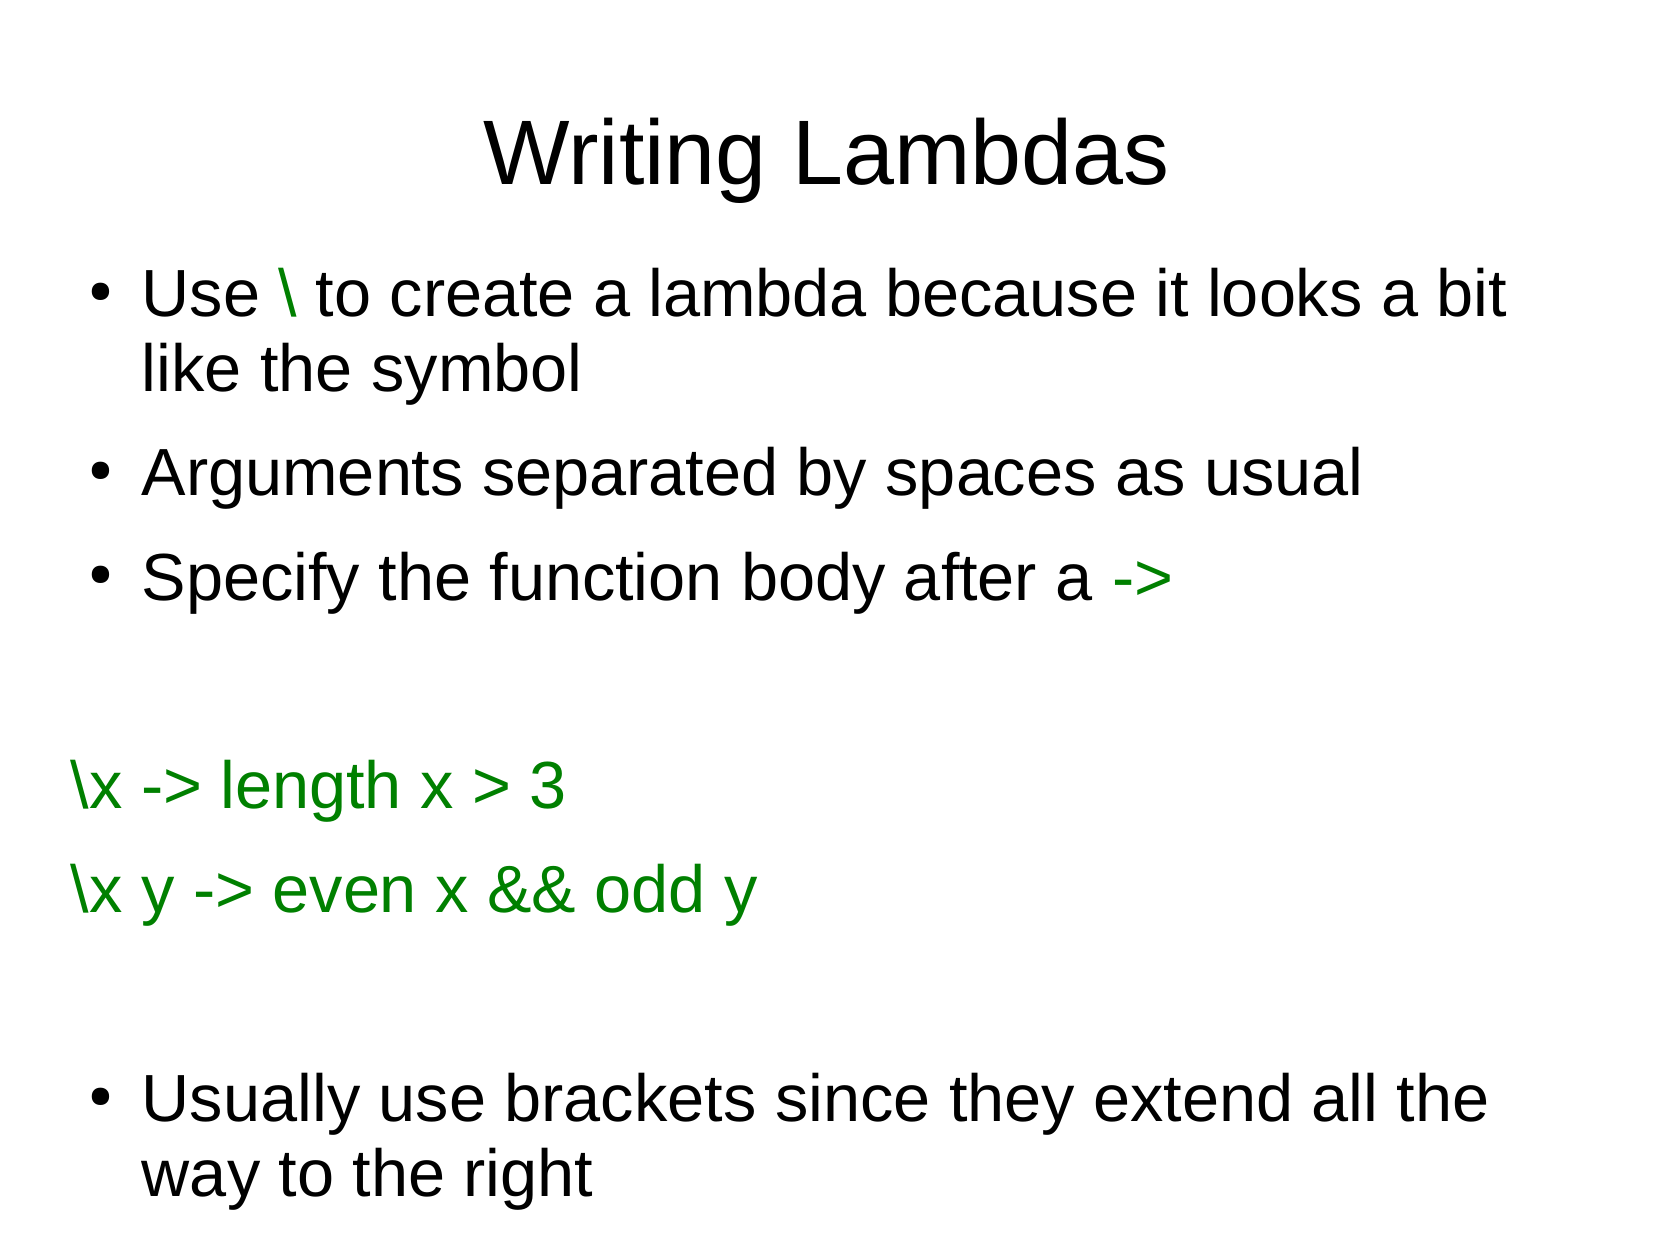

# Writing Lambdas
Use \ to create a lambda because it looks a bit like the symbol
Arguments separated by spaces as usual
Specify the function body after a ->
\x -> length x > 3
\x y -> even x && odd y
Usually use brackets since they extend all the way to the right